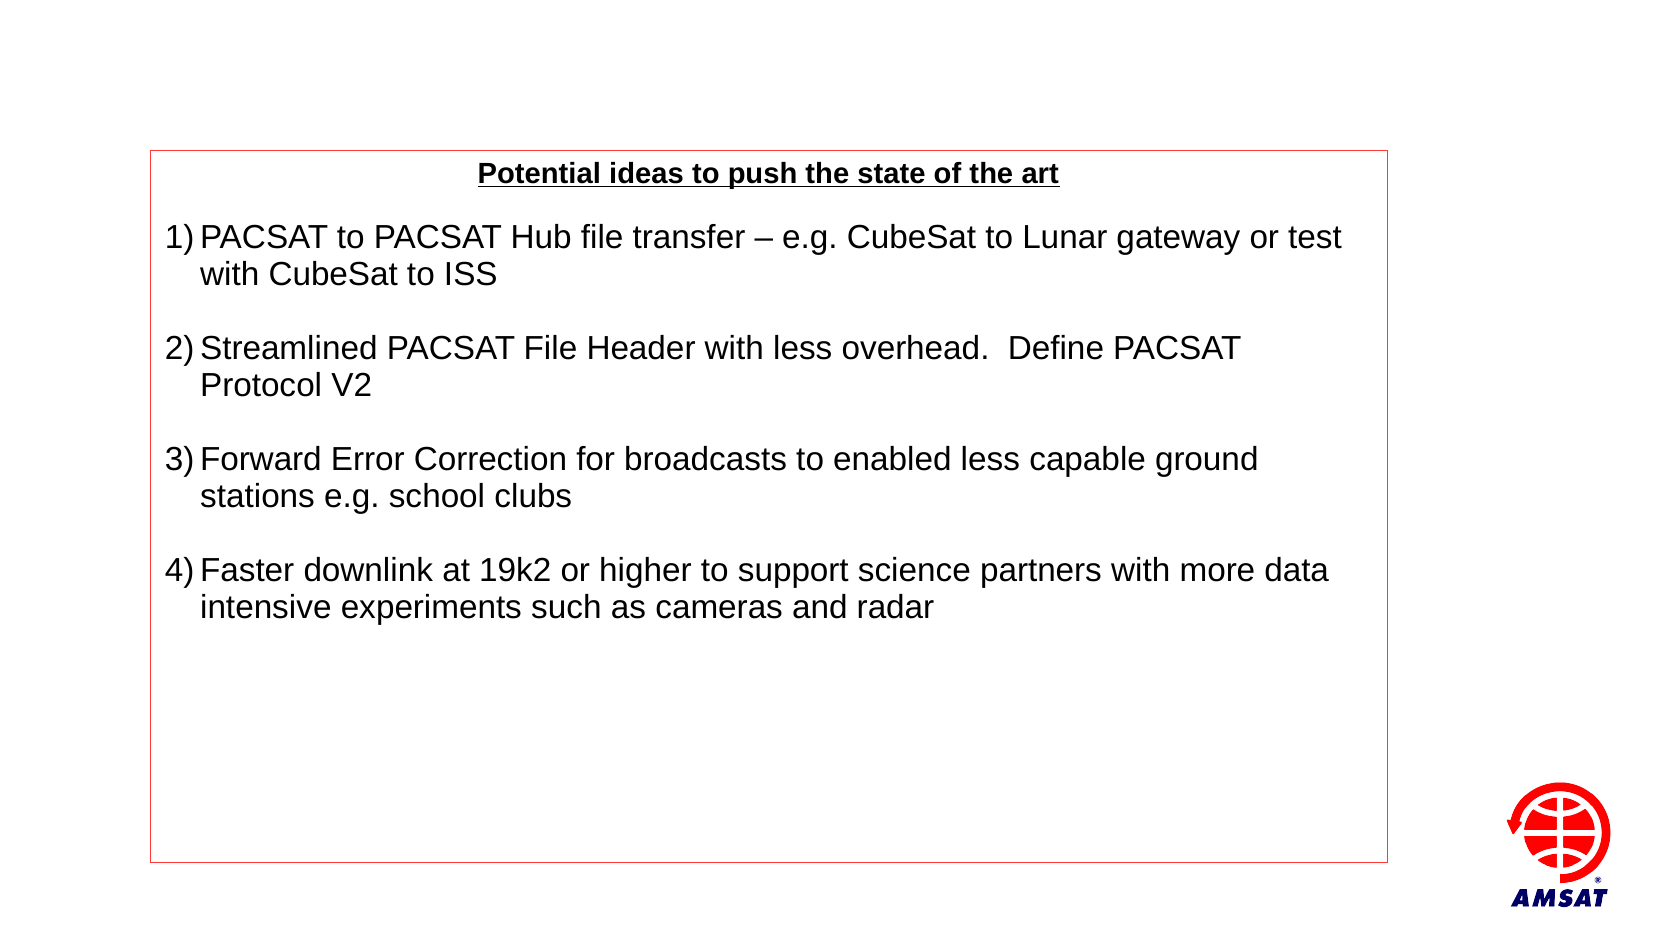

Potential ideas to push the state of the art
PACSAT to PACSAT Hub file transfer – e.g. CubeSat to Lunar gateway or test with CubeSat to ISS
Streamlined PACSAT File Header with less overhead. Define PACSAT Protocol V2
Forward Error Correction for broadcasts to enabled less capable ground stations e.g. school clubs
Faster downlink at 19k2 or higher to support science partners with more data intensive experiments such as cameras and radar